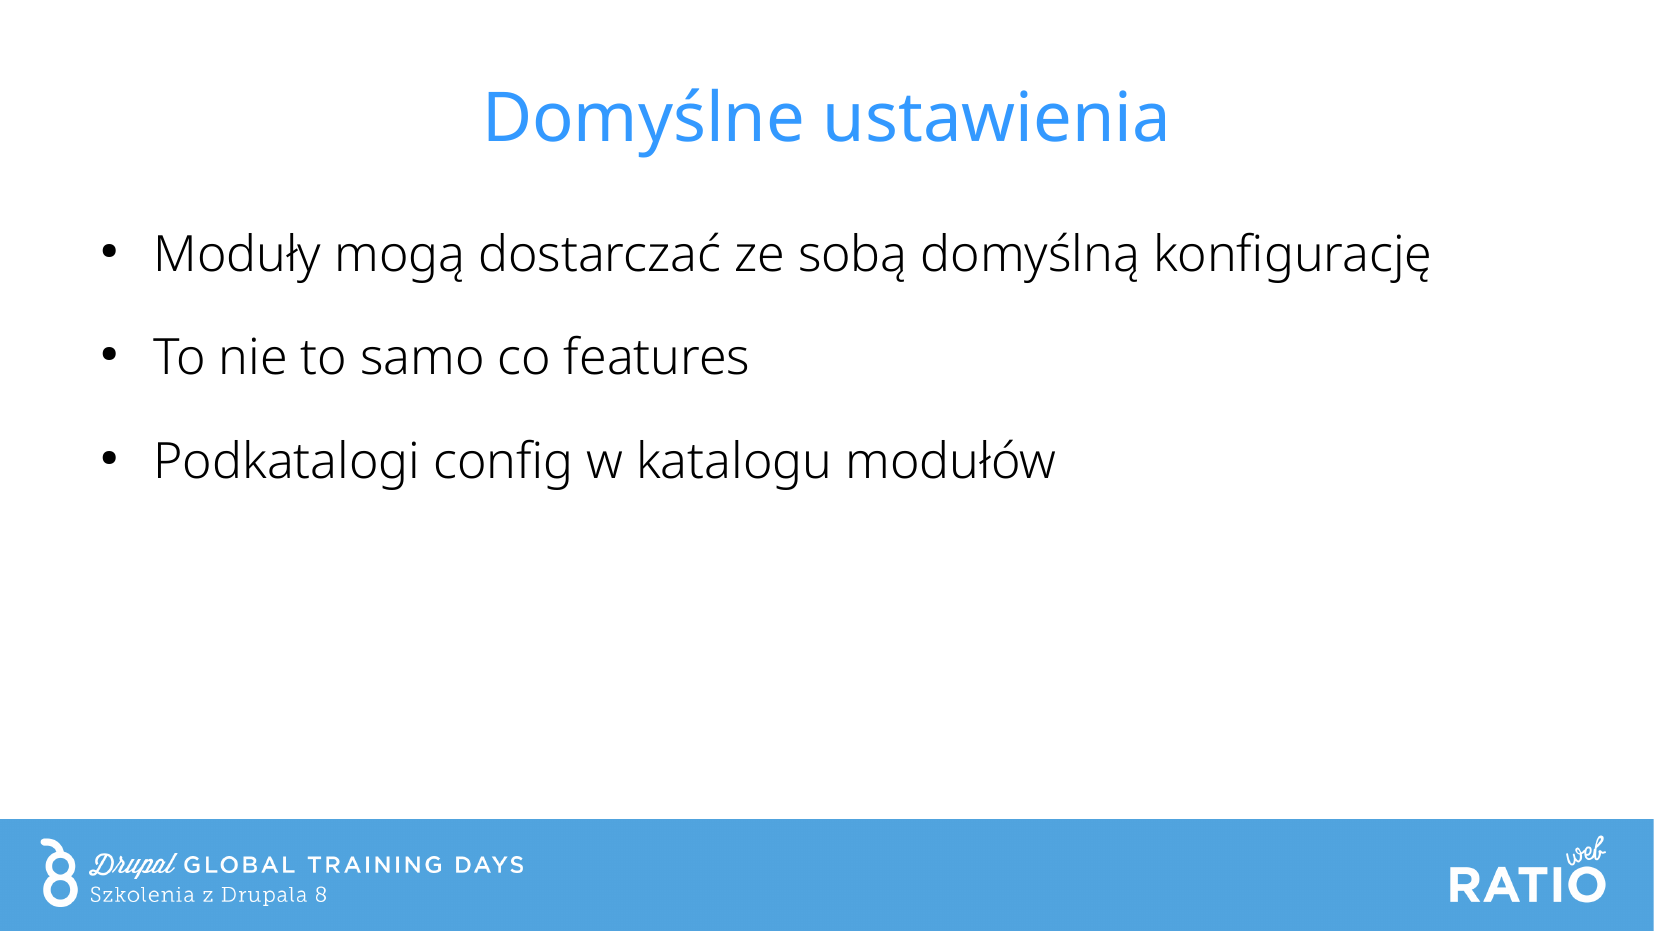

# Domyślne ustawienia
Moduły mogą dostarczać ze sobą domyślną konfigurację
To nie to samo co features
Podkatalogi config w katalogu modułów